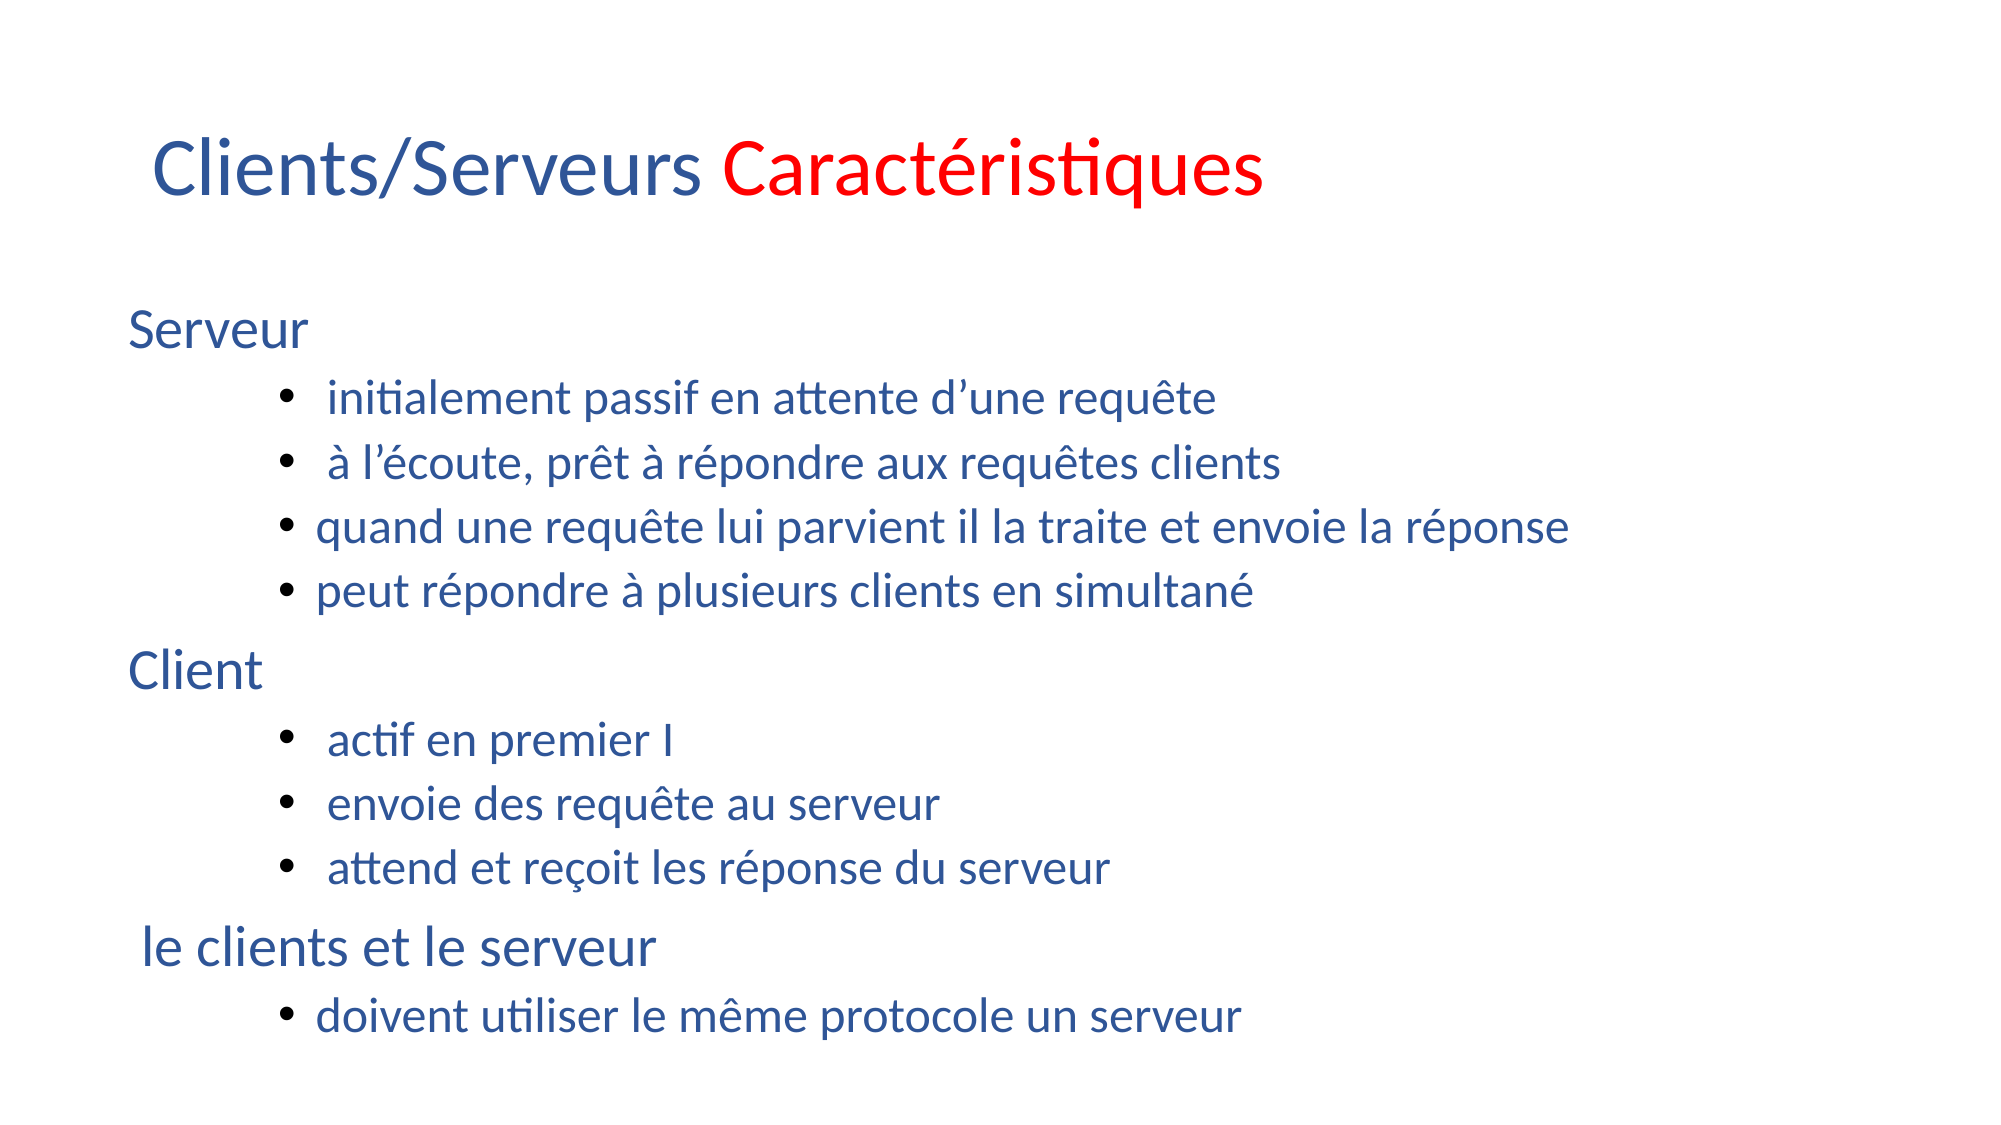

# Clients/Serveurs Caractéristiques
Serveur
 initialement passif en attente d’une requête
 à l’écoute, prêt à répondre aux requêtes clients
quand une requête lui parvient il la traite et envoie la réponse
peut répondre à plusieurs clients en simultané
Client
 actif en premier I
 envoie des requête au serveur
 attend et reçoit les réponse du serveur
 le clients et le serveur
doivent utiliser le même protocole un serveur